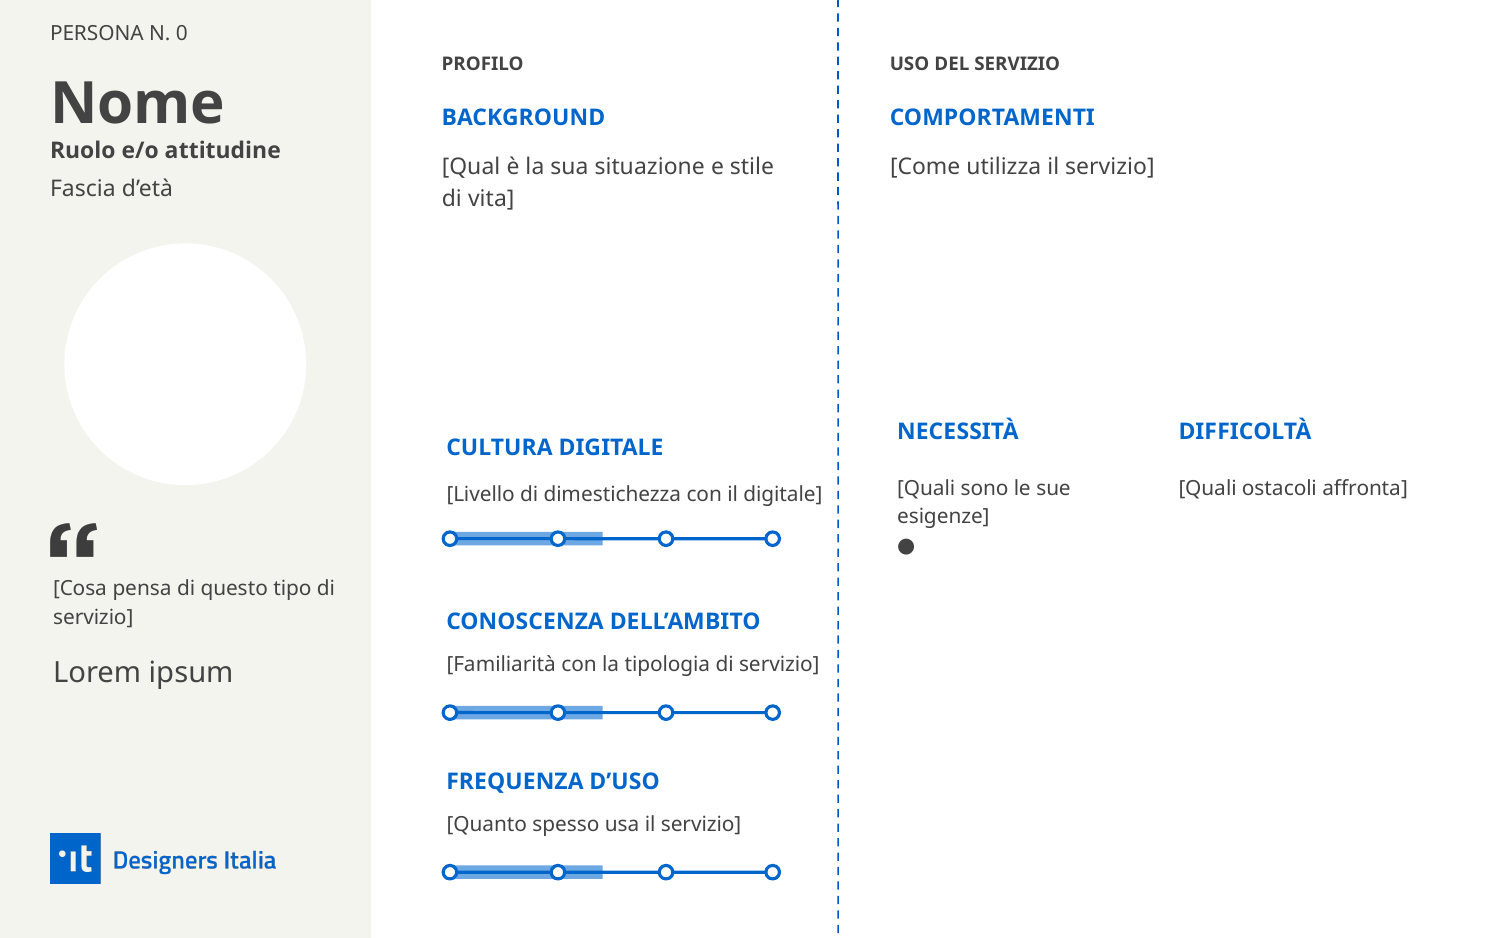

PERSONA N. 0
PROFILO
USO DEL SERVIZIO
Nome
BACKGROUND
COMPORTAMENTI
Ruolo e/o attitudine
[Qual è la sua situazione e stile di vita]
[Come utilizza il servizio]
Fascia d’età
NECESSITÀ
DIFFICOLTÀ
CULTURA DIGITALE
[Quali sono le sue esigenze]
[Quali ostacoli affronta]
[Livello di dimestichezza con il digitale]
[Cosa pensa di questo tipo di servizio]
Lorem ipsum
CONOSCENZA DELL’AMBITO
[Familiarità con la tipologia di servizio]
FREQUENZA D’USO
[Quanto spesso usa il servizio]